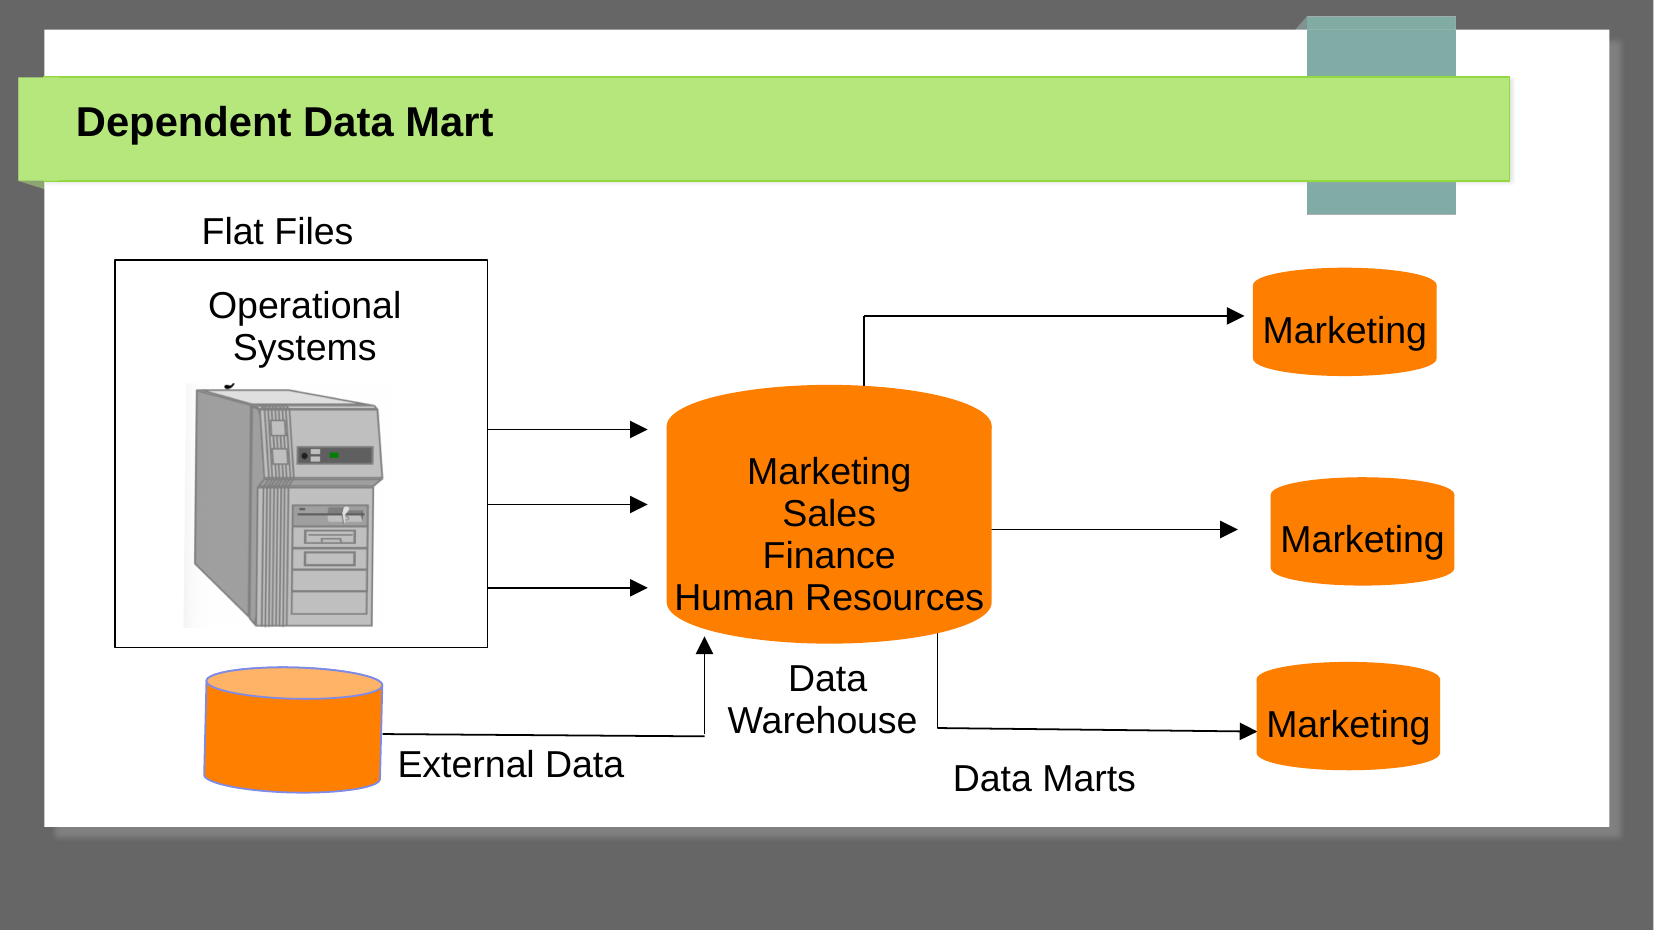

Dependent Data Mart
Flat Files
Marketing
Operational Systems
Marketing
Sales
Finance
Human Resources
Marketing
Data Warehouse
Marketing
External Data
Data Marts